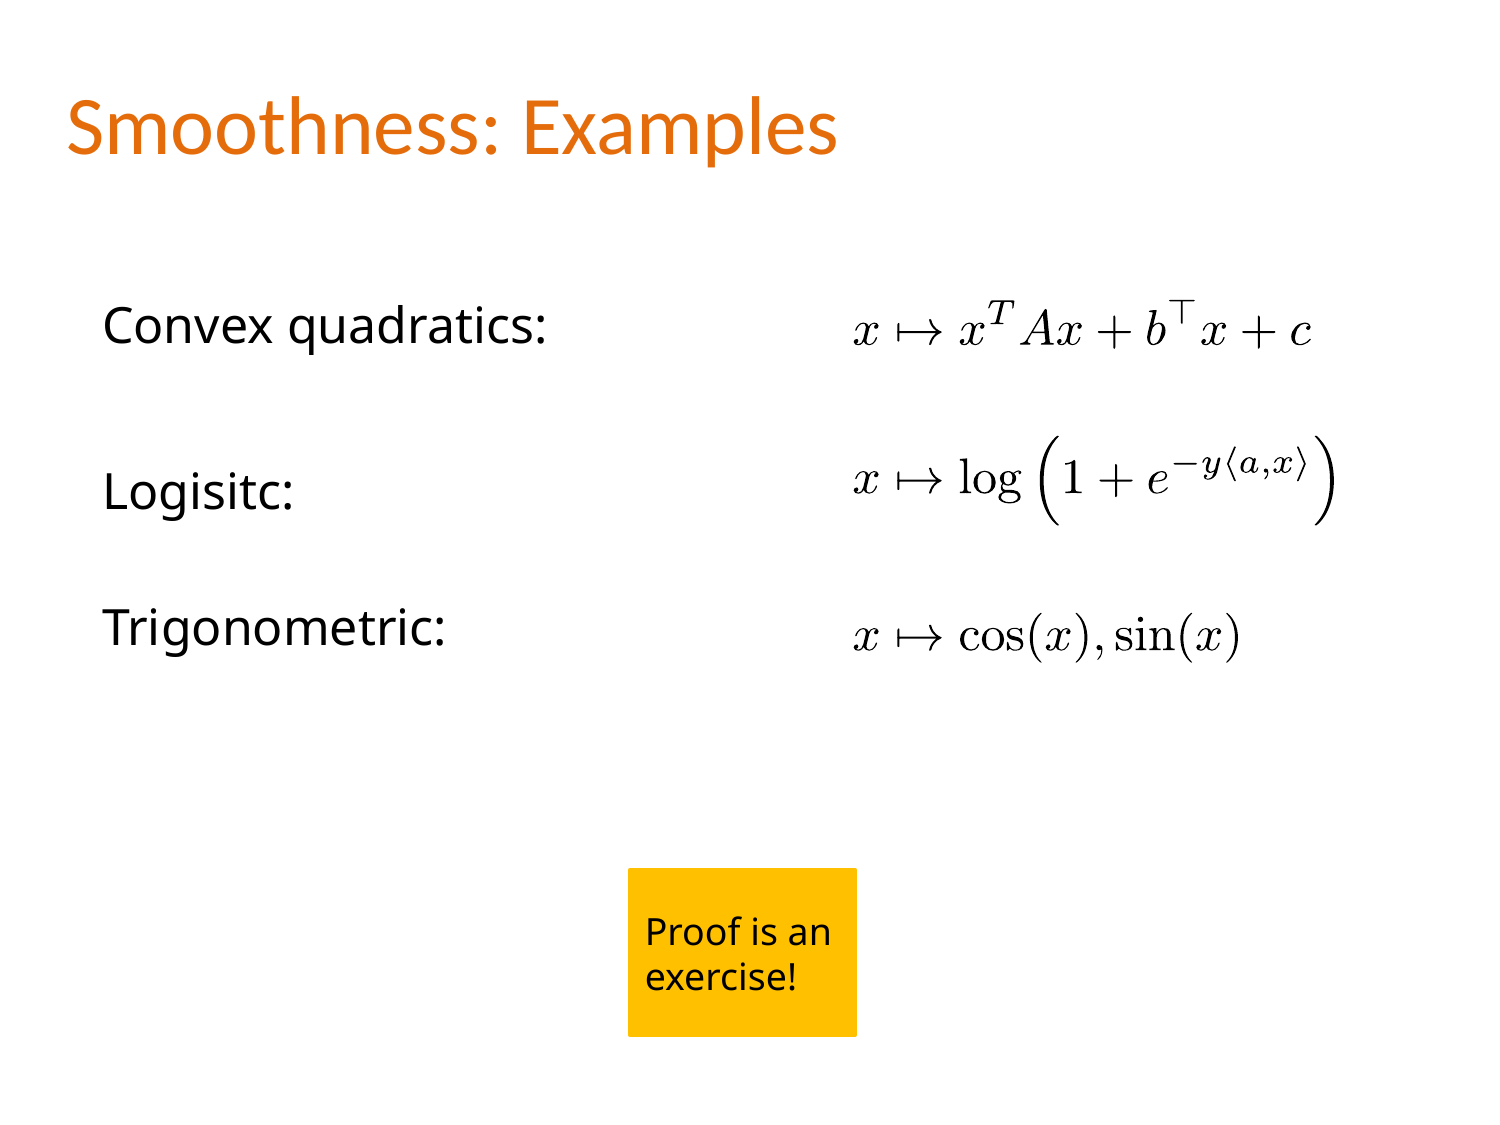

Smoothness: Examples
Convex quadratics:
Logisitc:
Trigonometric:
Proof is an exercise!